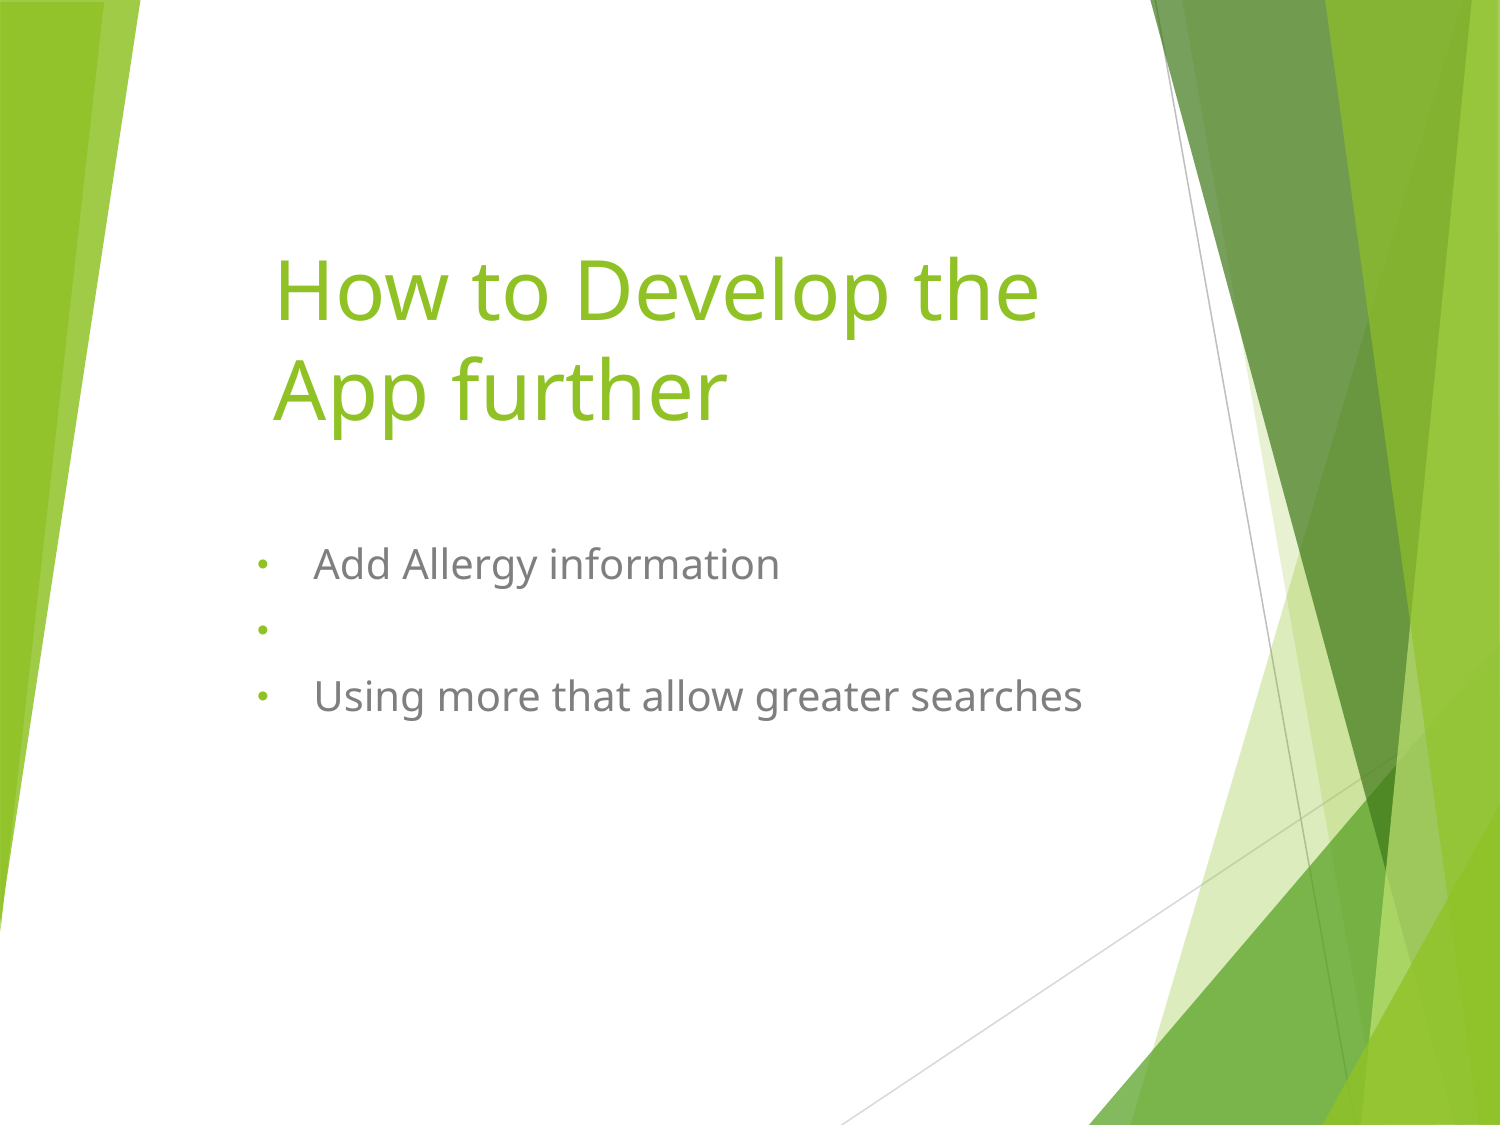

# How to Develop the App further
Add Allergy information
Using more that allow greater searches